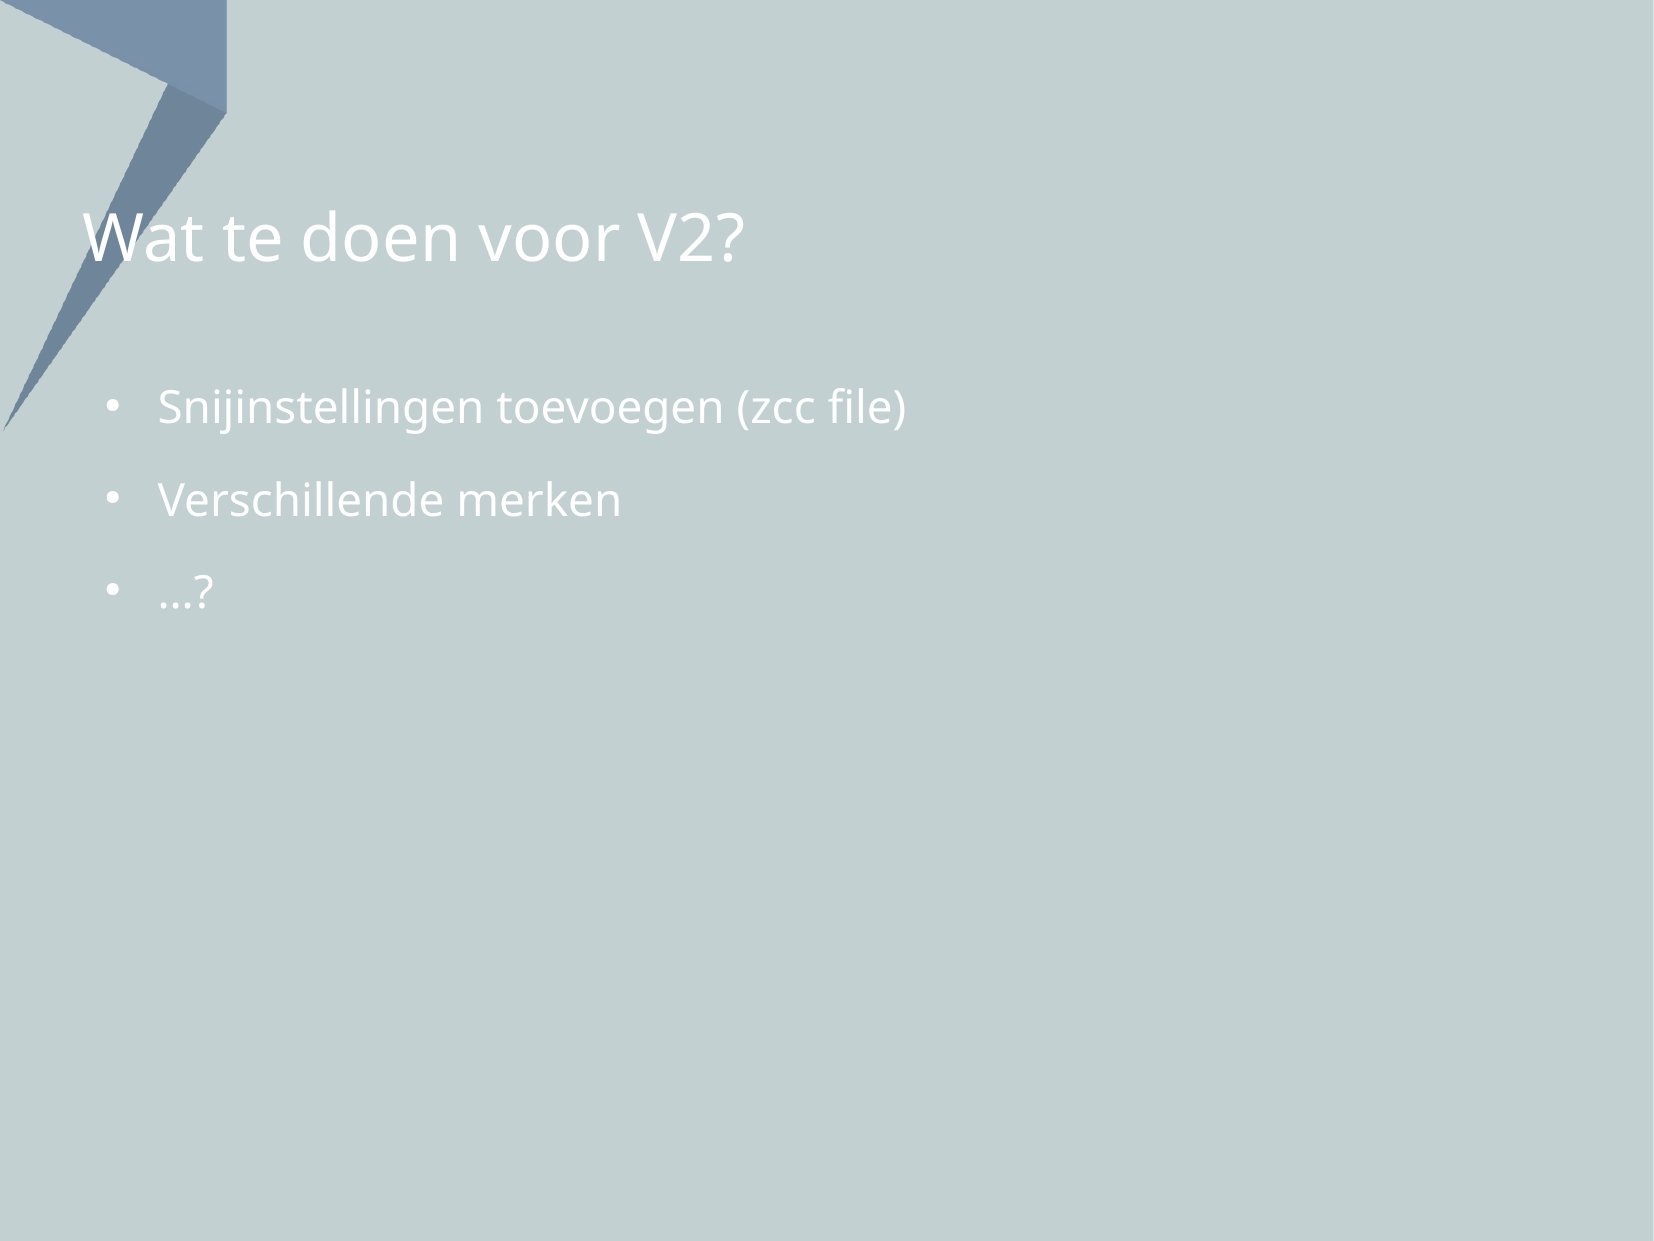

# Wat te doen voor V2?
Snijinstellingen toevoegen (zcc file)
Verschillende merken
…?